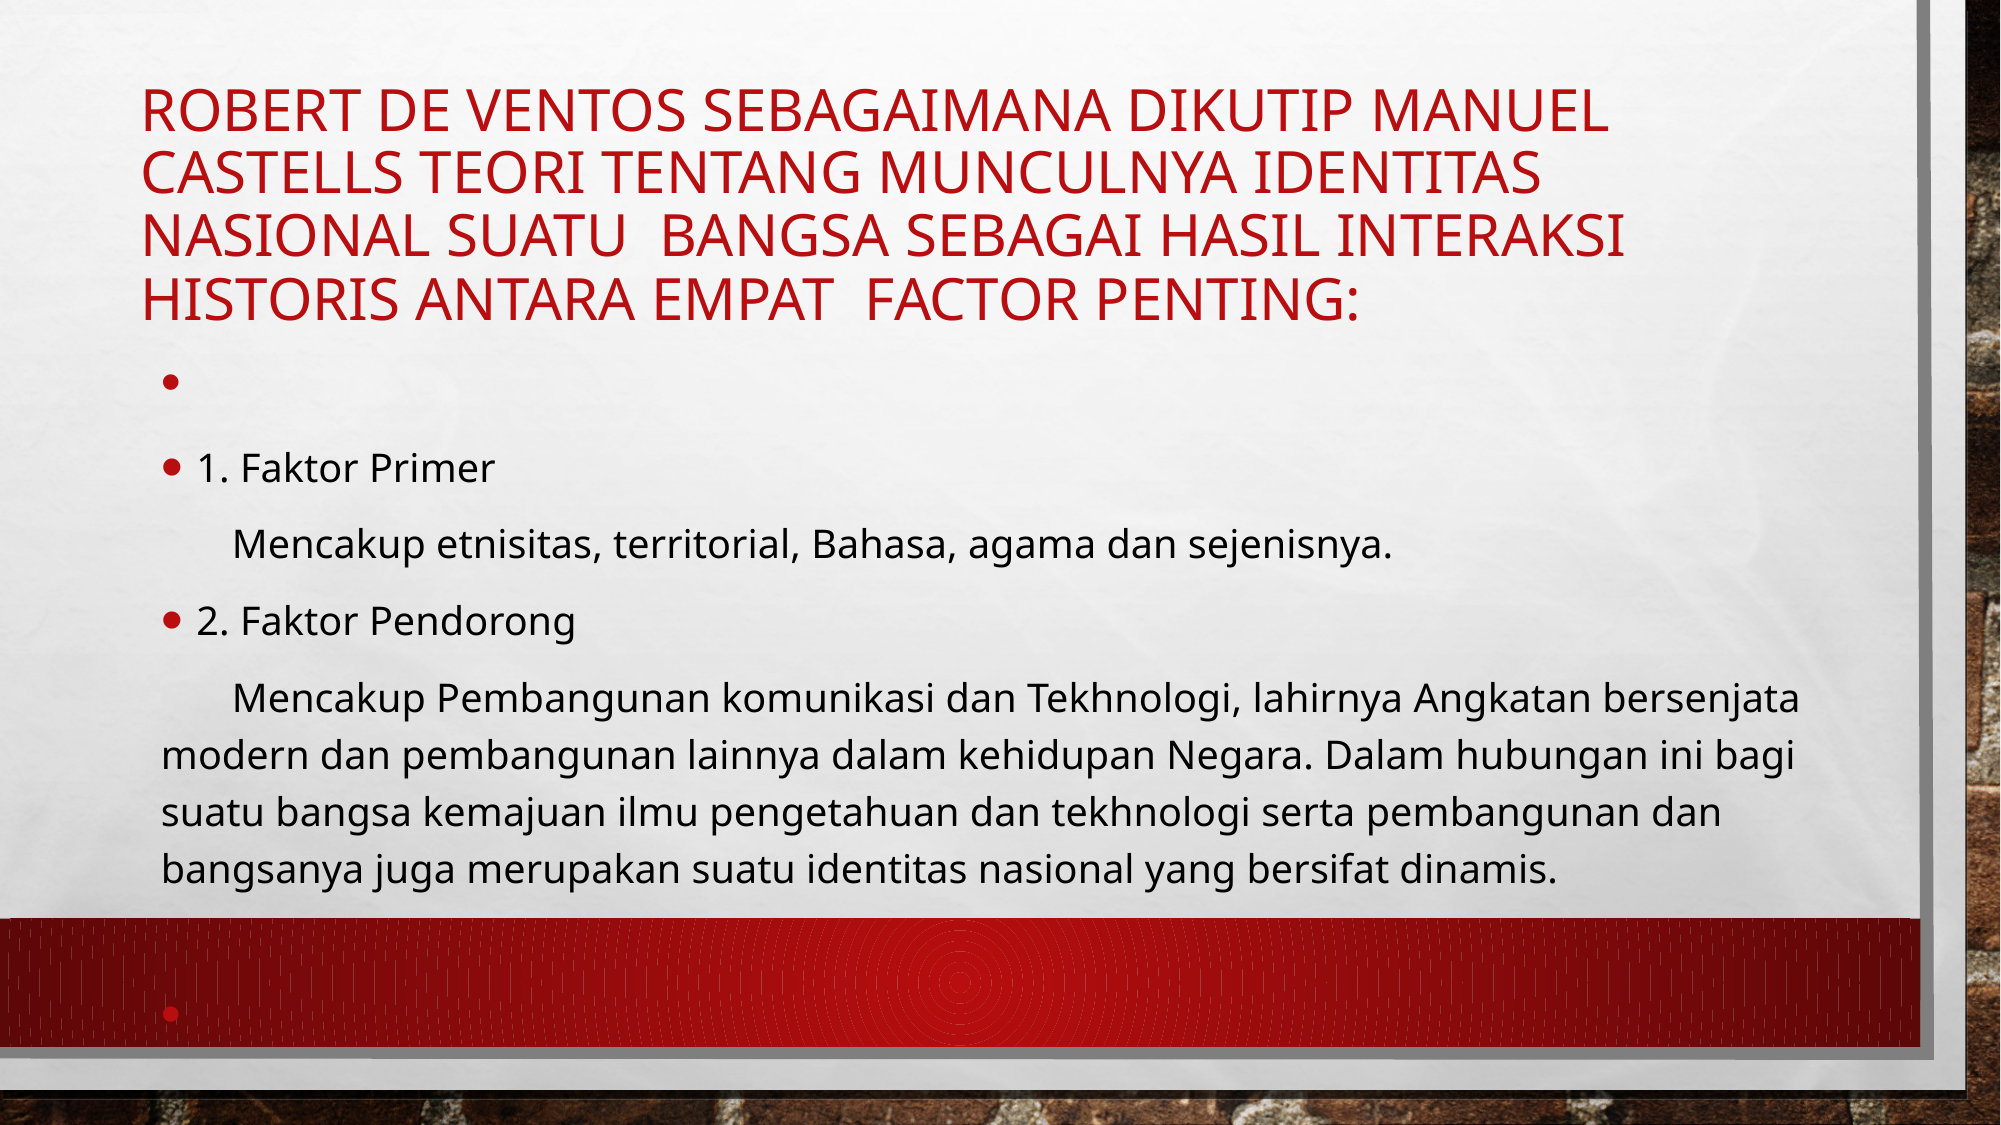

# Robert de Ventos sebagaimana dikutip Manuel castells teori tentang munculnya identitas nasional suatu bangsa sebagai hasil interaksi historis antara empat factor penting:
1. Faktor Primer
	Mencakup etnisitas, territorial, Bahasa, agama dan sejenisnya.
2. Faktor Pendorong
	Mencakup Pembangunan komunikasi dan Tekhnologi, lahirnya Angkatan bersenjata modern dan pembangunan lainnya dalam kehidupan Negara. Dalam hubungan ini bagi suatu bangsa kemajuan ilmu pengetahuan dan tekhnologi serta pembangunan dan bangsanya juga merupakan suatu identitas nasional yang bersifat dinamis.